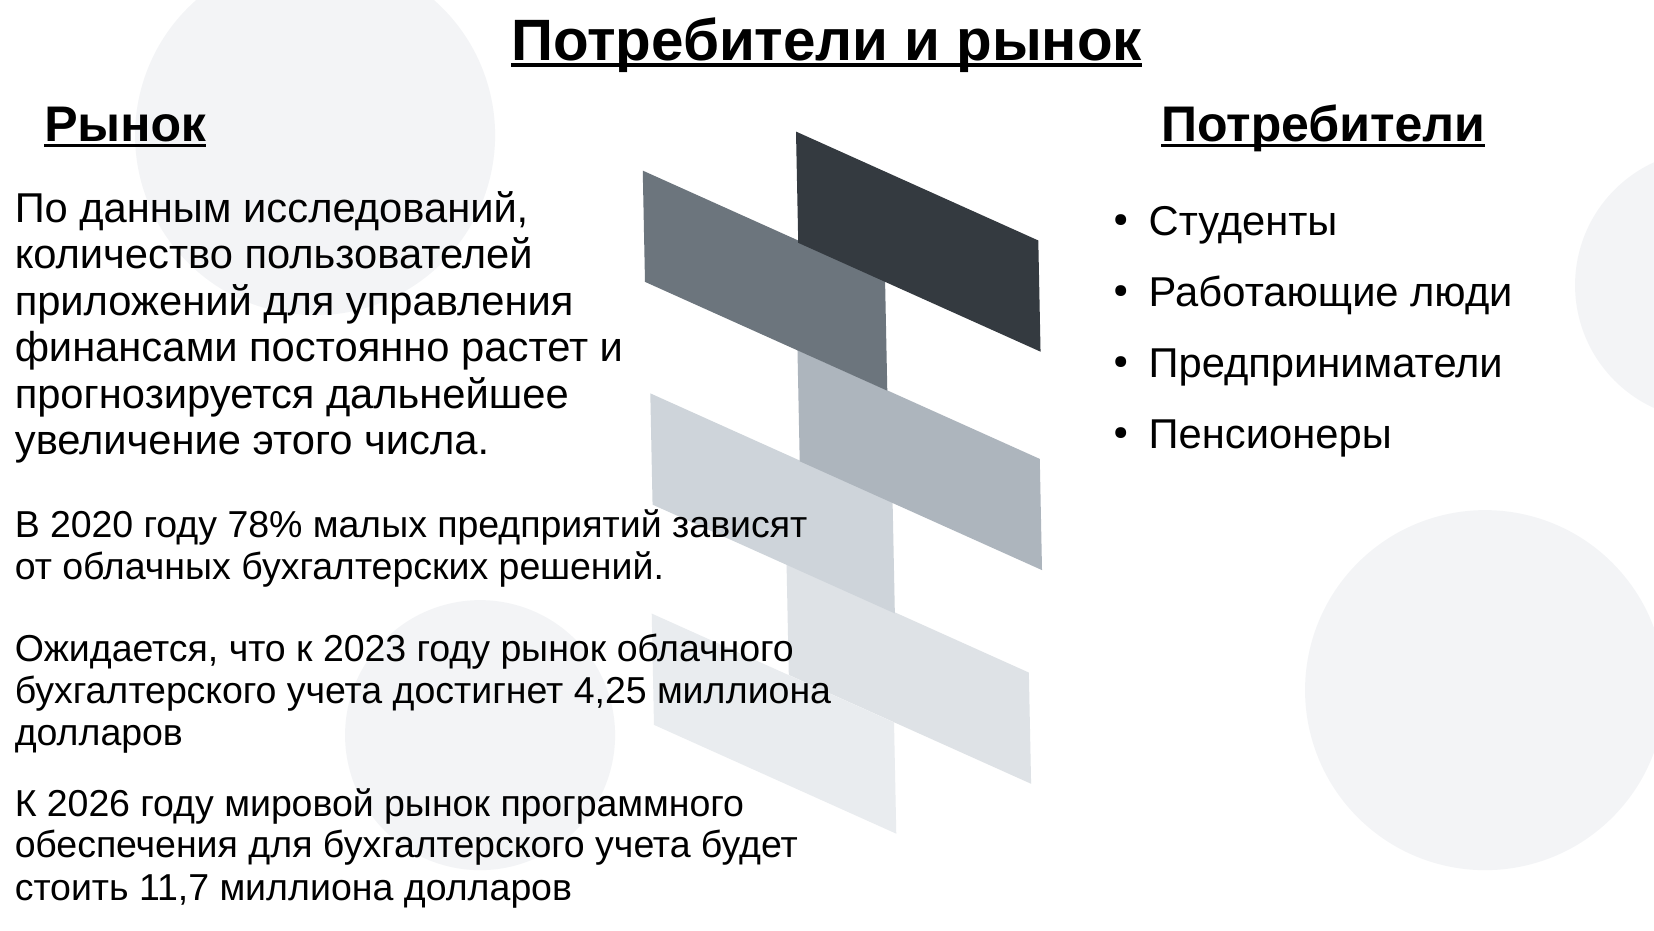

Потребители и рынок
Рынок
Потребители
По данным исследований, количество пользователей приложений для управления финансами постоянно растет и прогнозируется дальнейшее увеличение этого числа.
Студенты
Работающие люди
Предприниматели
Пенсионеры
В 2020 году 78% малых предприятий зависят от облачных бухгалтерских решений.
Ожидается, что к 2023 году рынок облачного бухгалтерского учета достигнет 4,25 миллиона долларов
К 2026 году мировой рынок программного обеспечения для бухгалтерского учета будет стоить 11,7 миллиона долларов